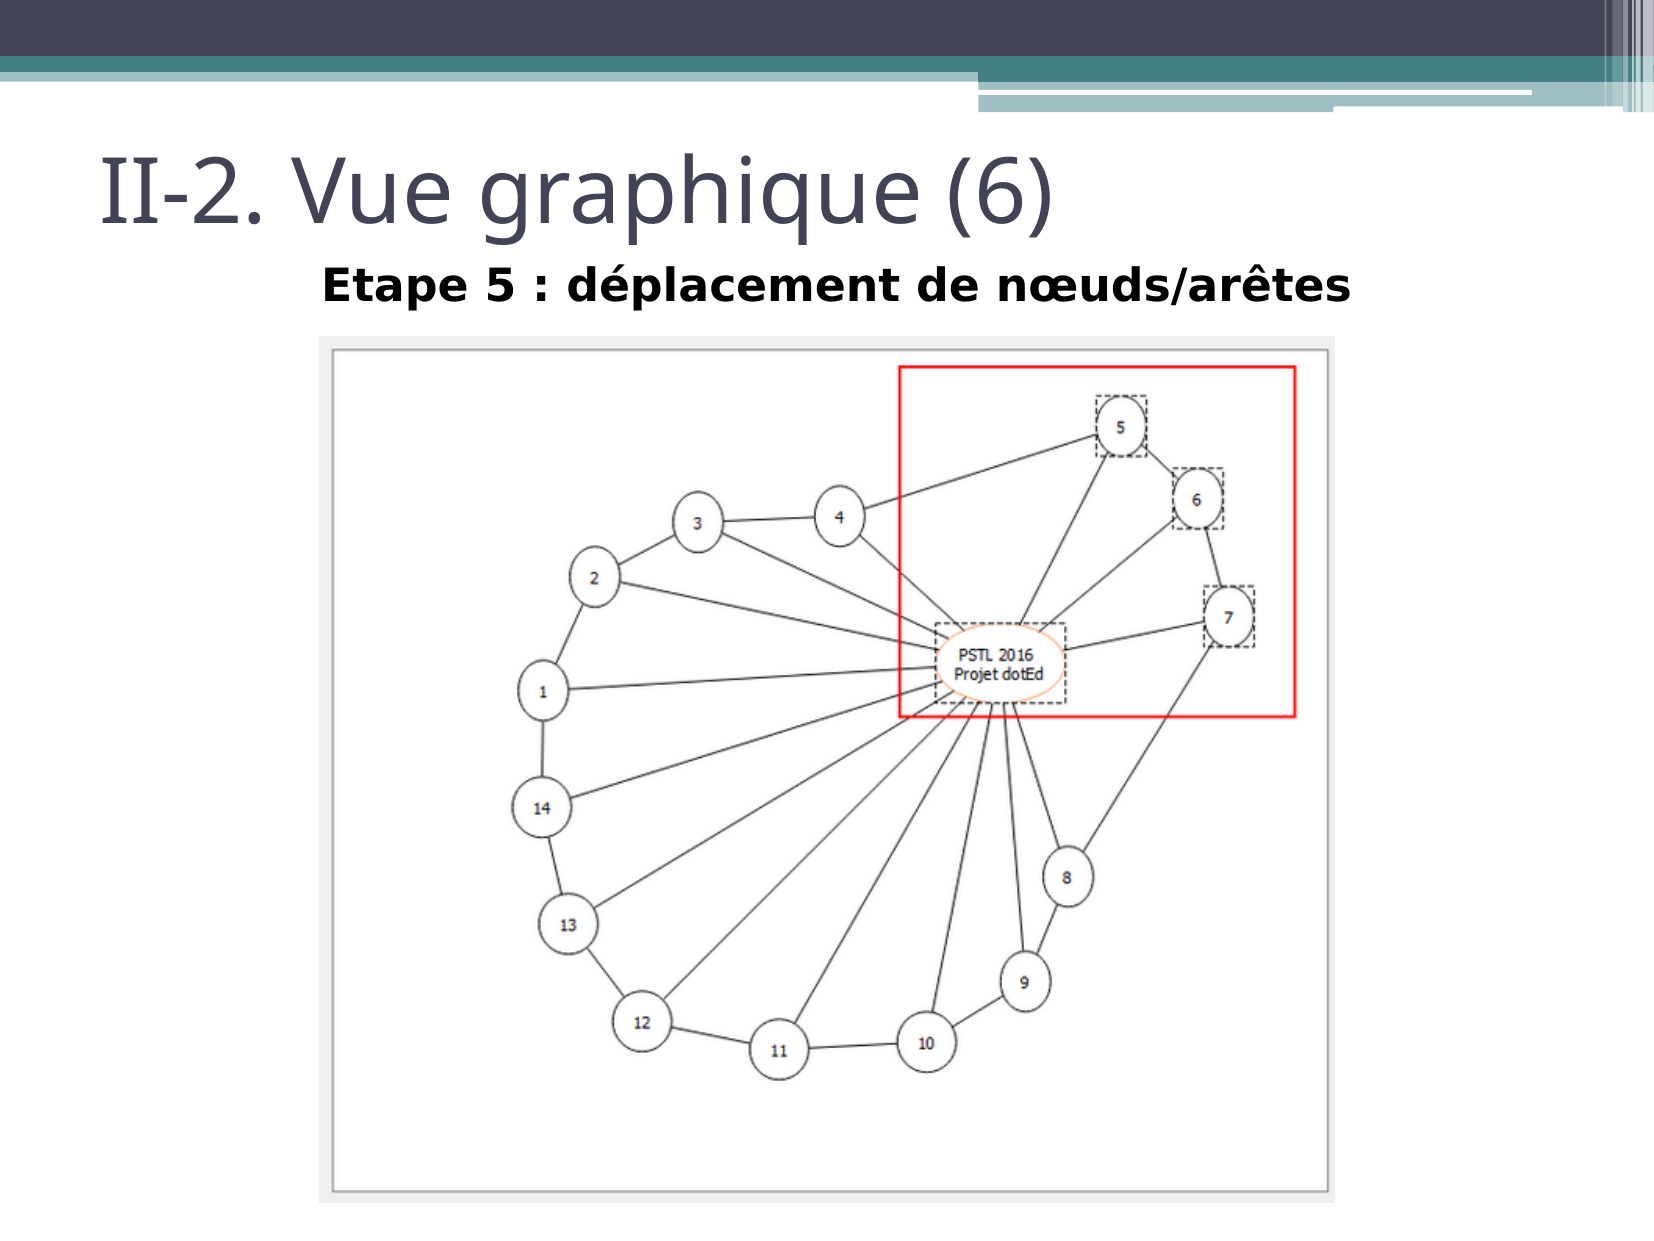

# II-2. Vue graphique (6)
Etape 5 : déplacement de nœuds/arêtes